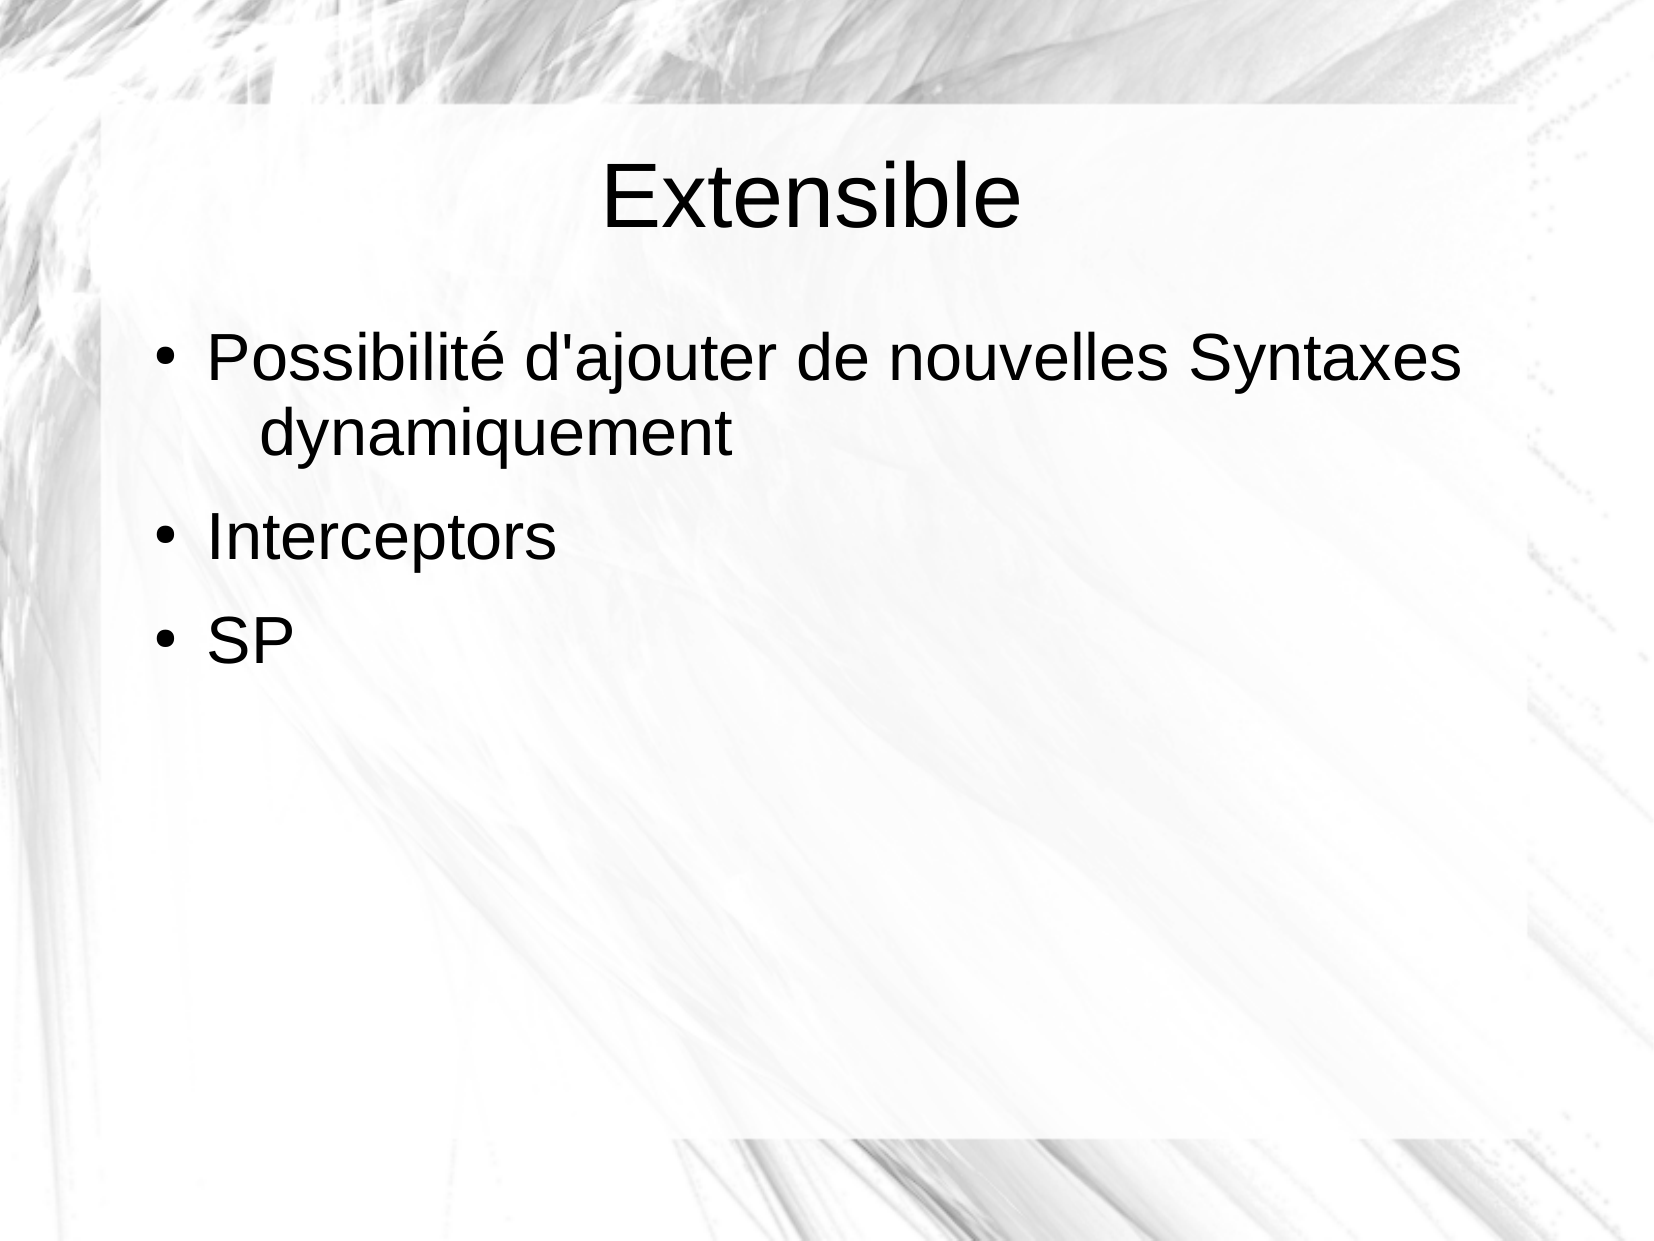

# Extensible
Possibilité d'ajouter de nouvelles Syntaxes dynamiquement
Interceptors
SP